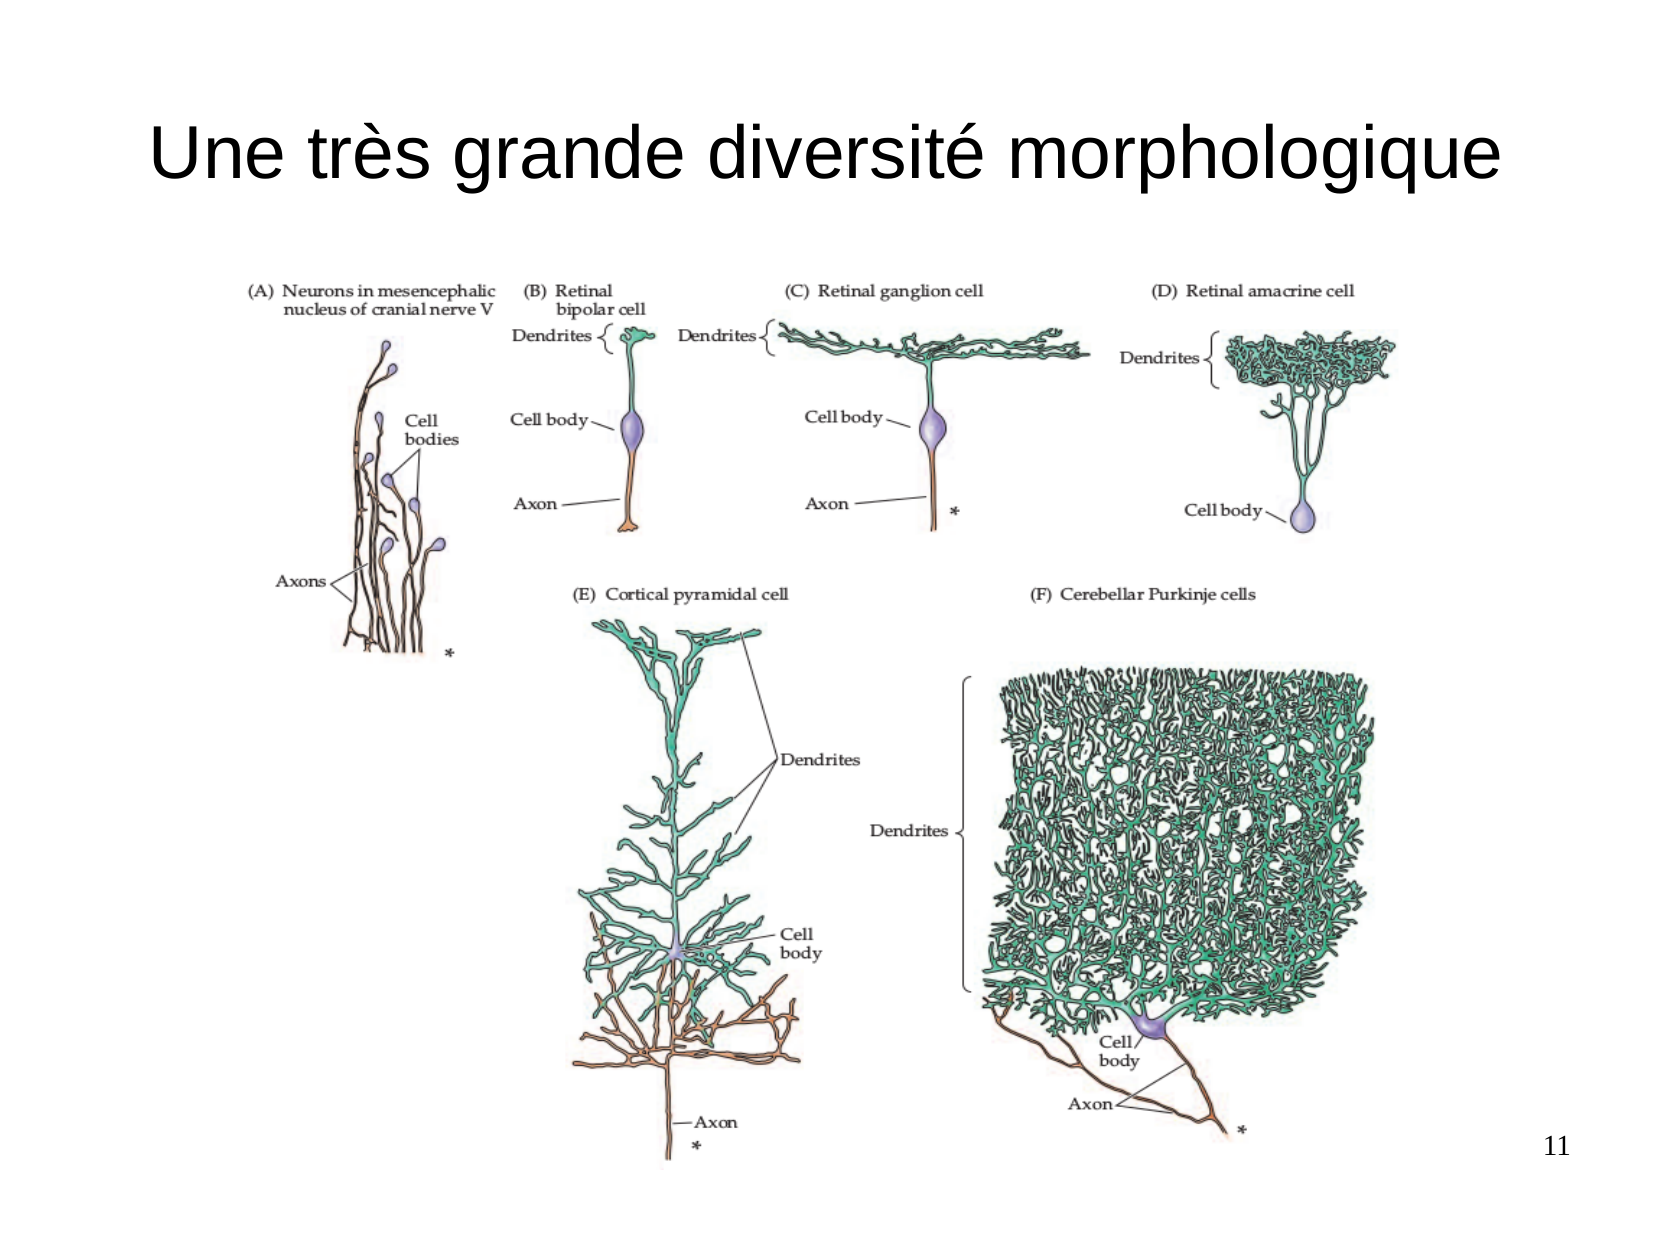

# Une très grande diversité morphologique
11